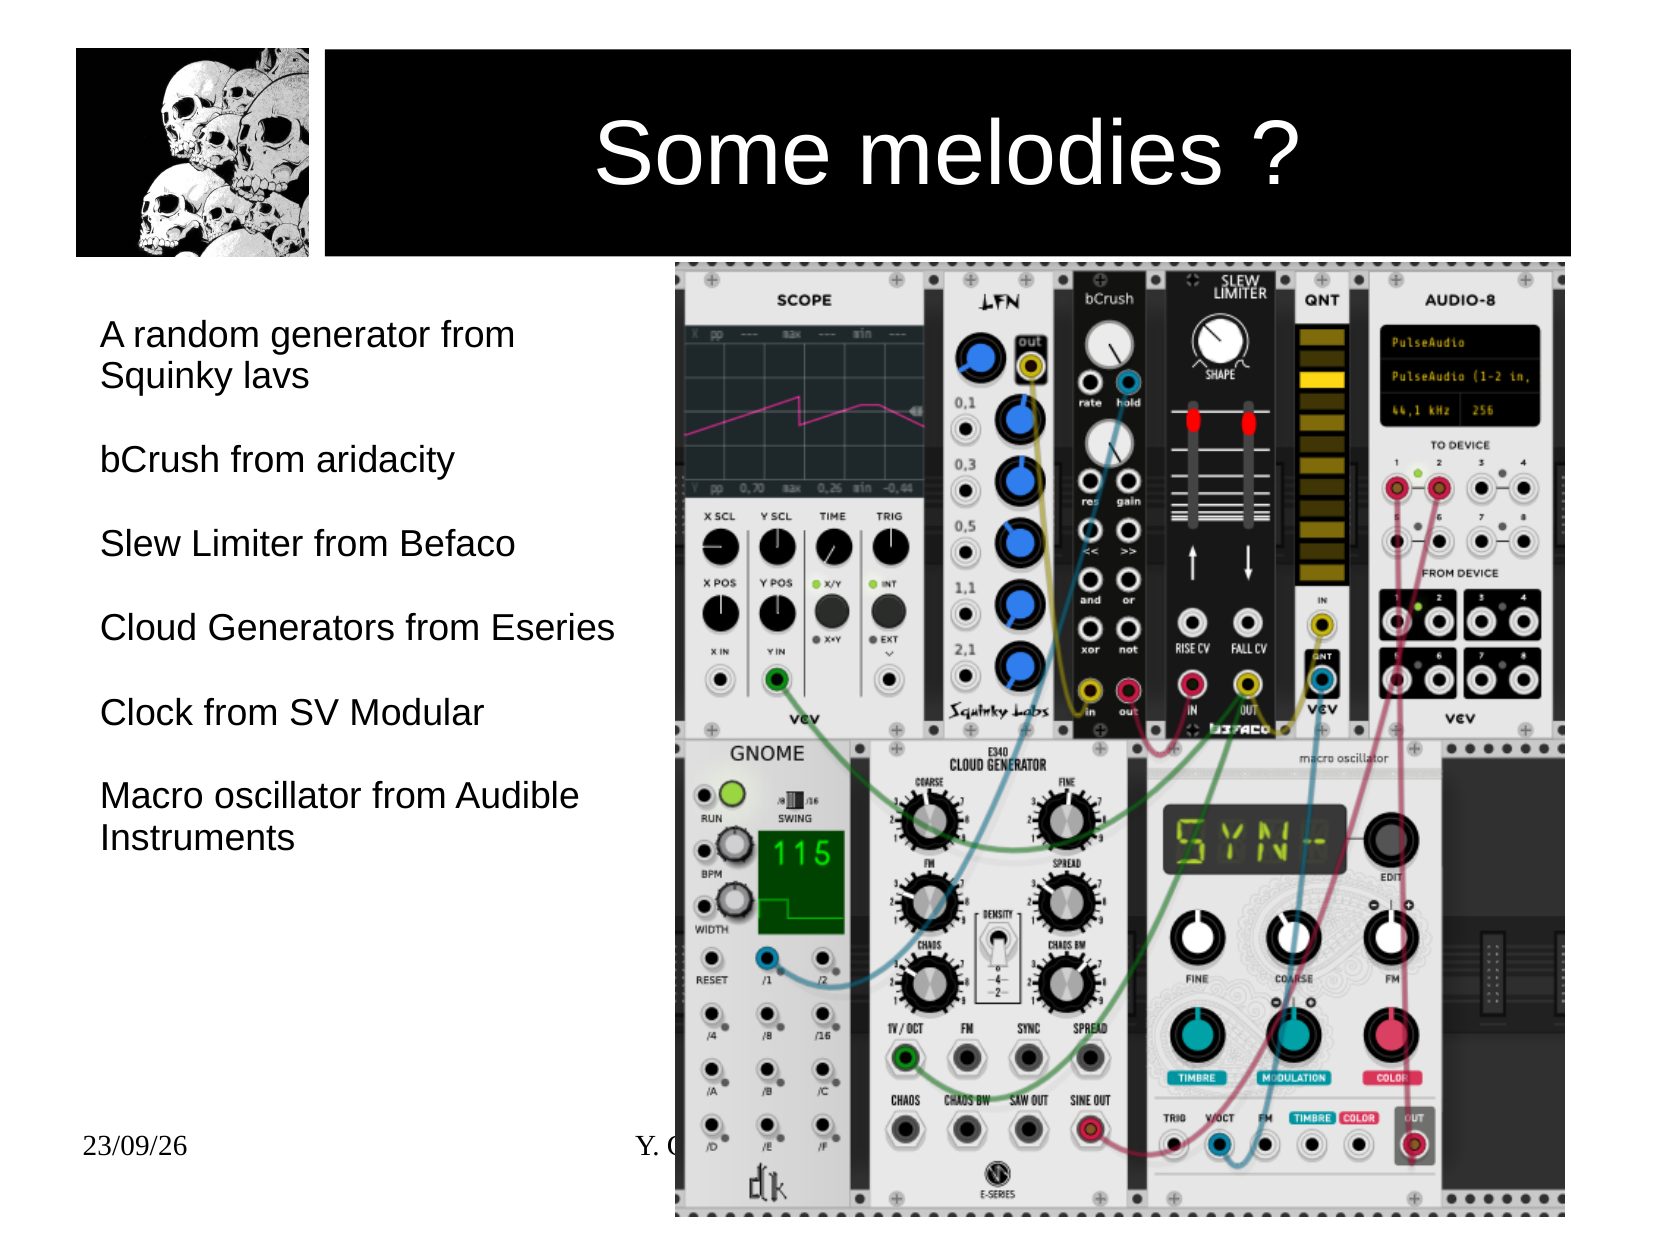

# Some melodies ?
A random generator from Squinky lavs
bCrush from aridacity
Slew Limiter from Befaco
Cloud Generators from Eseries
Clock from SV Modular
Macro oscillator from Audible Instruments
Y. Collette
23